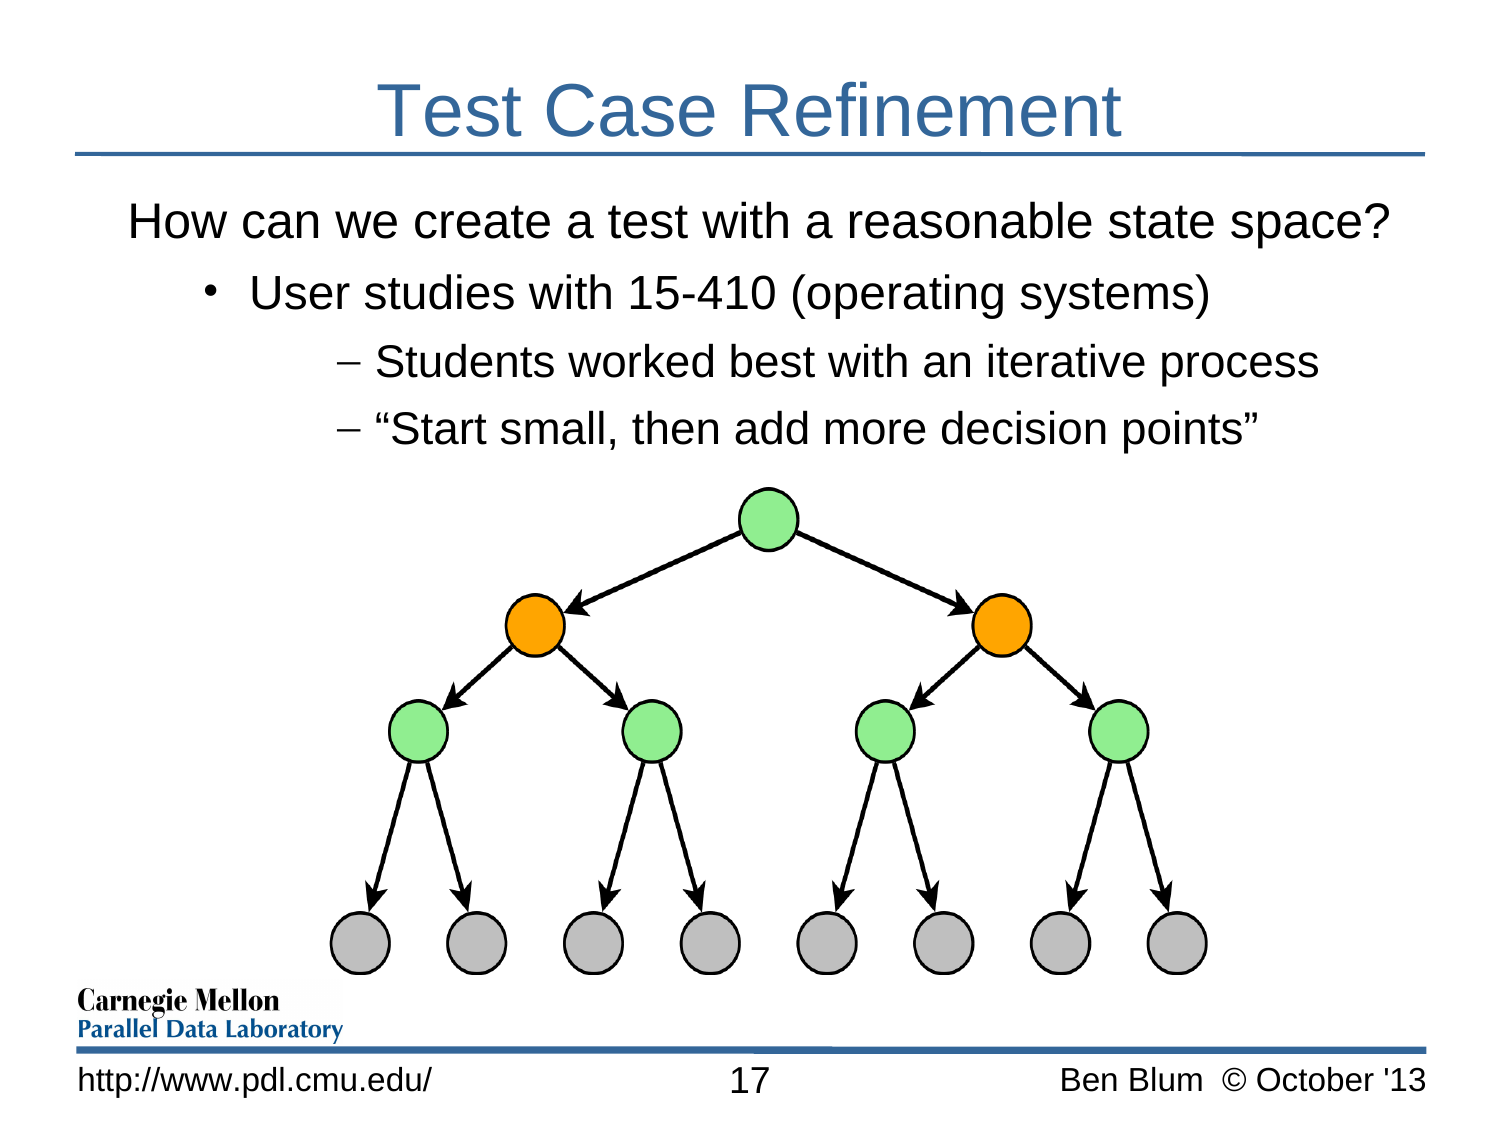

# Test Case Refinement
How can we create a test with a reasonable state space?
User studies with 15-410 (operating systems)
Students worked best with an iterative process
“Start small, then add more decision points”
17